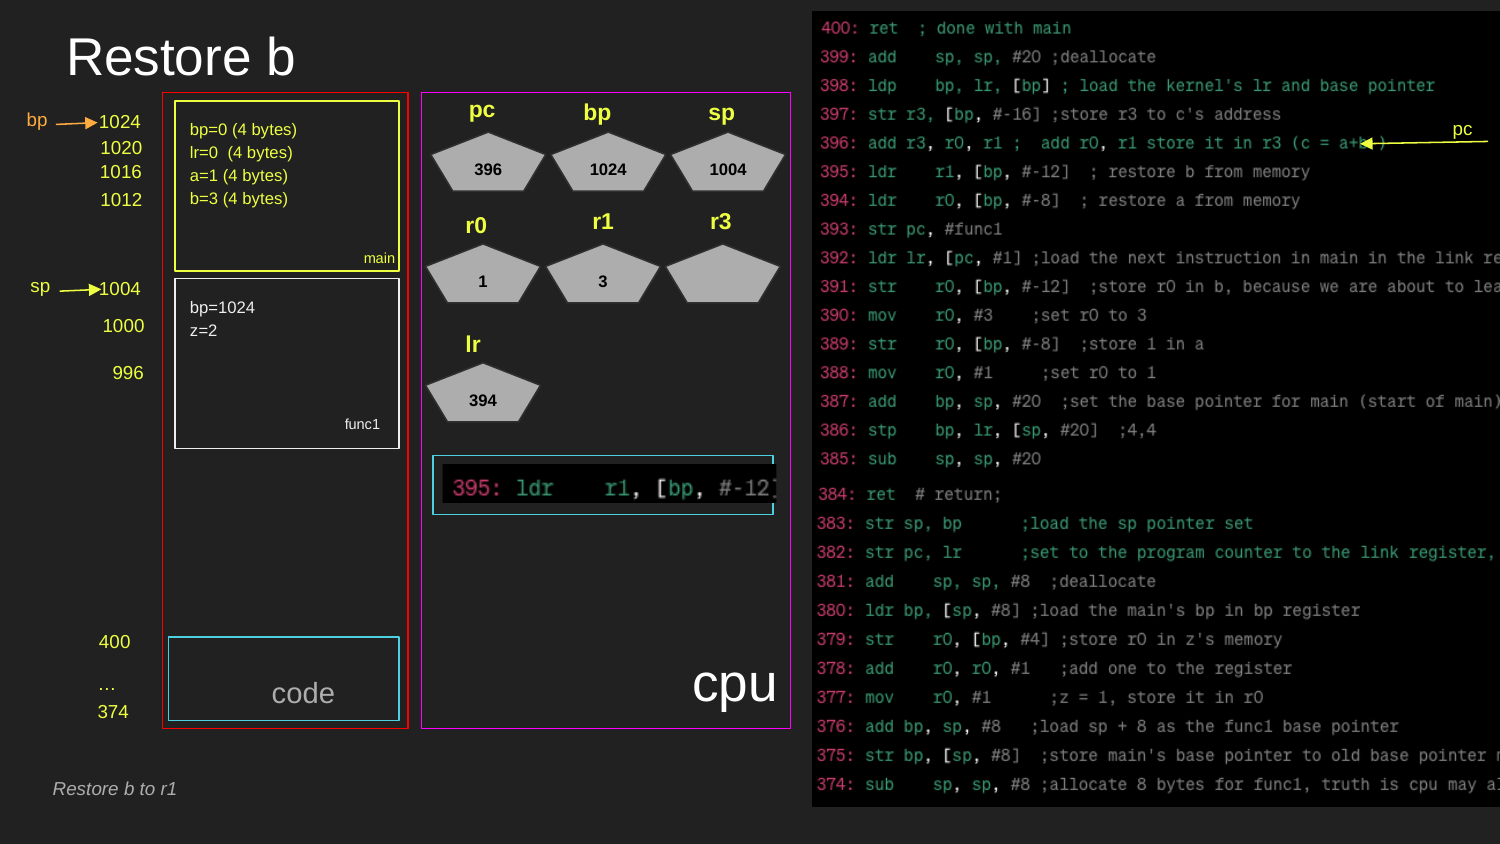

# Restore b
pc
bp
sp
bp
1024
bp=0 (4 bytes)
lr=0 (4 bytes)
a=1 (4 bytes)
b=3 (4 bytes)
pc
1020
396
1024
1004
1016
1012
r1
r3
r0
main
1
3
sp
1004
bp=1024
z=2
1000
lr
996
394
func1
400
cpu
…
code
374
Restore b to r1